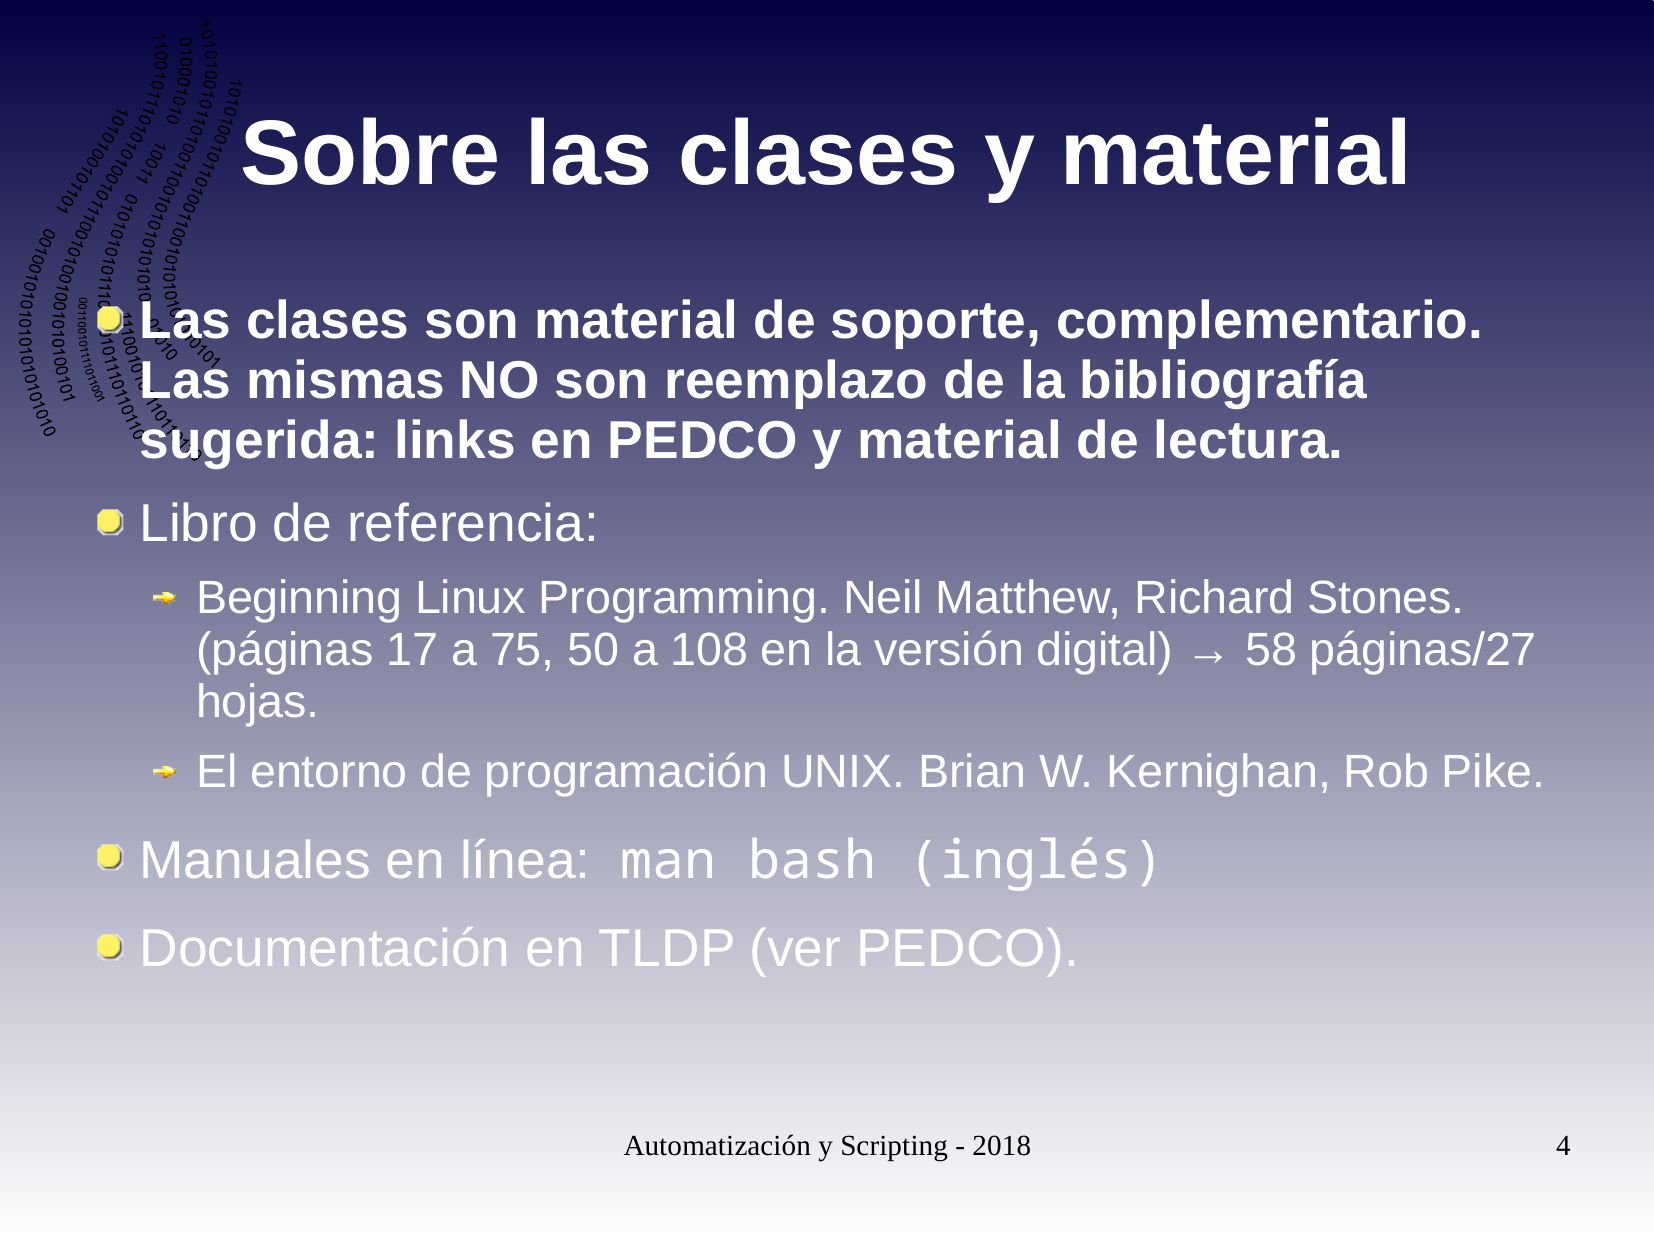

# Sobre las clases y material
Las clases son material de soporte, complementario. Las mismas NO son reemplazo de la bibliografía sugerida: links en PEDCO y material de lectura.
Libro de referencia:
Beginning Linux Programming. Neil Matthew, Richard Stones. (páginas 17 a 75, 50 a 108 en la versión digital) → 58 páginas/27 hojas.
El entorno de programación UNIX. Brian W. Kernighan, Rob Pike.
Manuales en línea: man bash (inglés)
Documentación en TLDP (ver PEDCO).
Automatización y Scripting - 2018
4